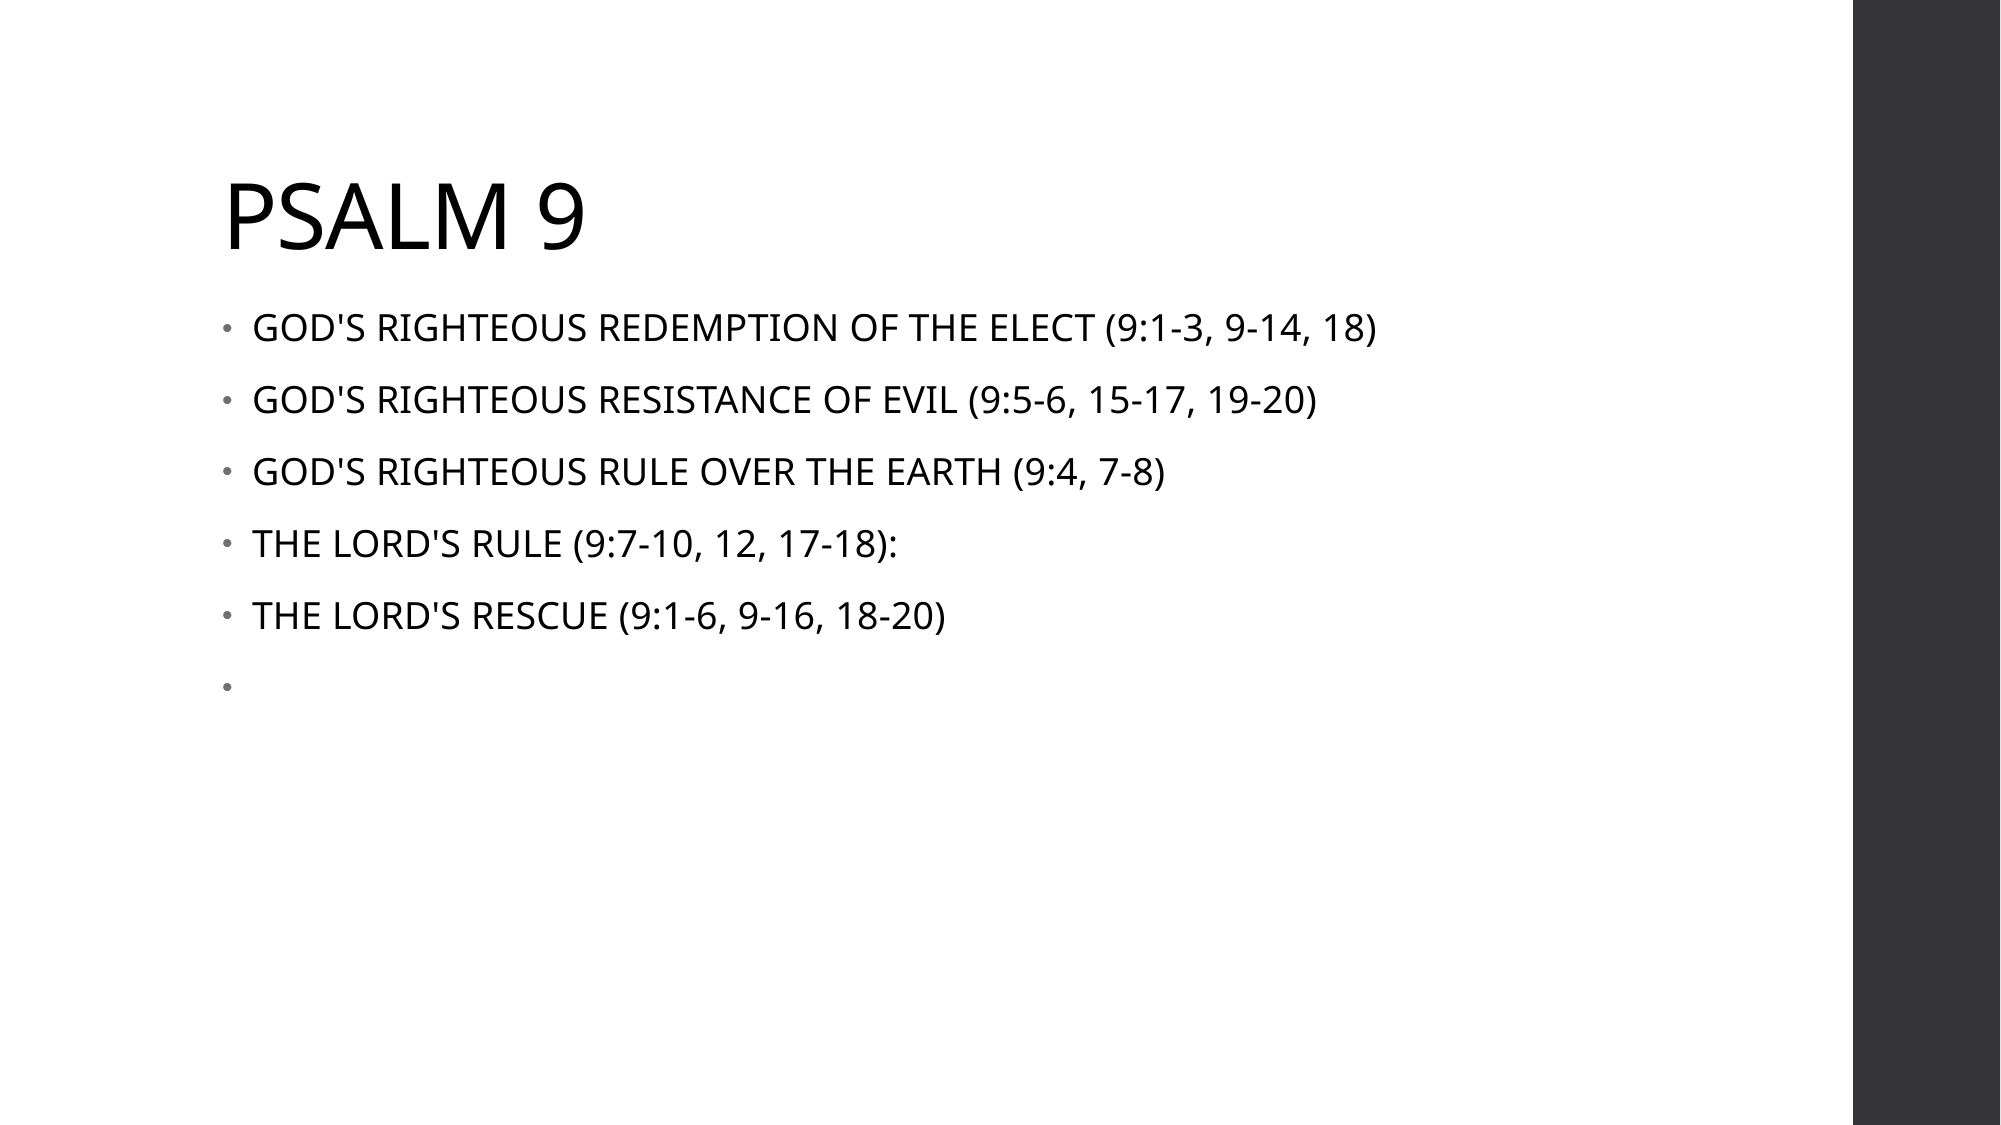

# PSALM 9
GOD'S RIGHTEOUS REDEMPTION OF THE ELECT (9:1-3, 9-14, 18)
GOD'S RIGHTEOUS RESISTANCE OF EVIL (9:5-6, 15-17, 19-20)
GOD'S RIGHTEOUS RULE OVER THE EARTH (9:4, 7-8)
THE LORD'S RULE (9:7-10, 12, 17-18):
THE LORD'S RESCUE (9:1-6, 9-16, 18-20)